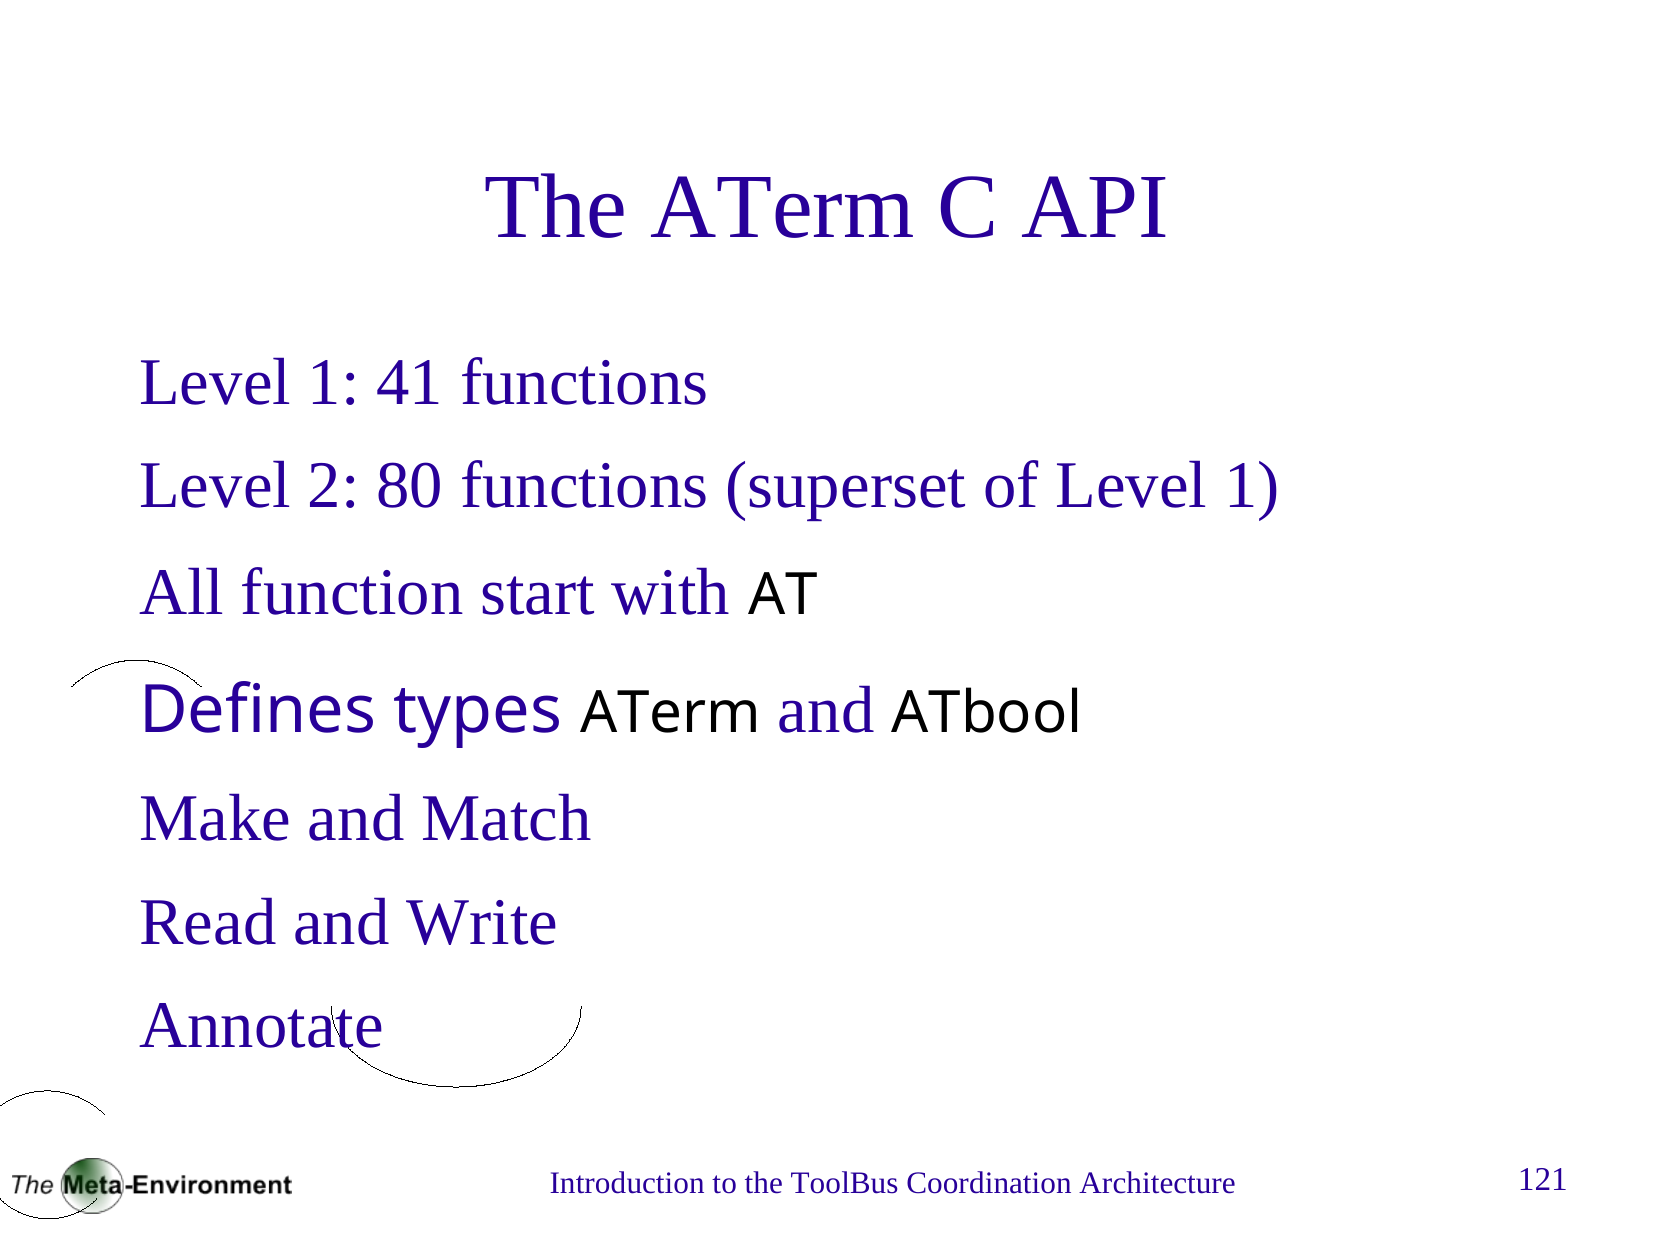

# The ATerm C API
Level 1: 41 functions
Level 2: 80 functions (superset of Level 1)
All function start with AT
Defines types ATerm and ATbool
Make and Match
Read and Write
Annotate